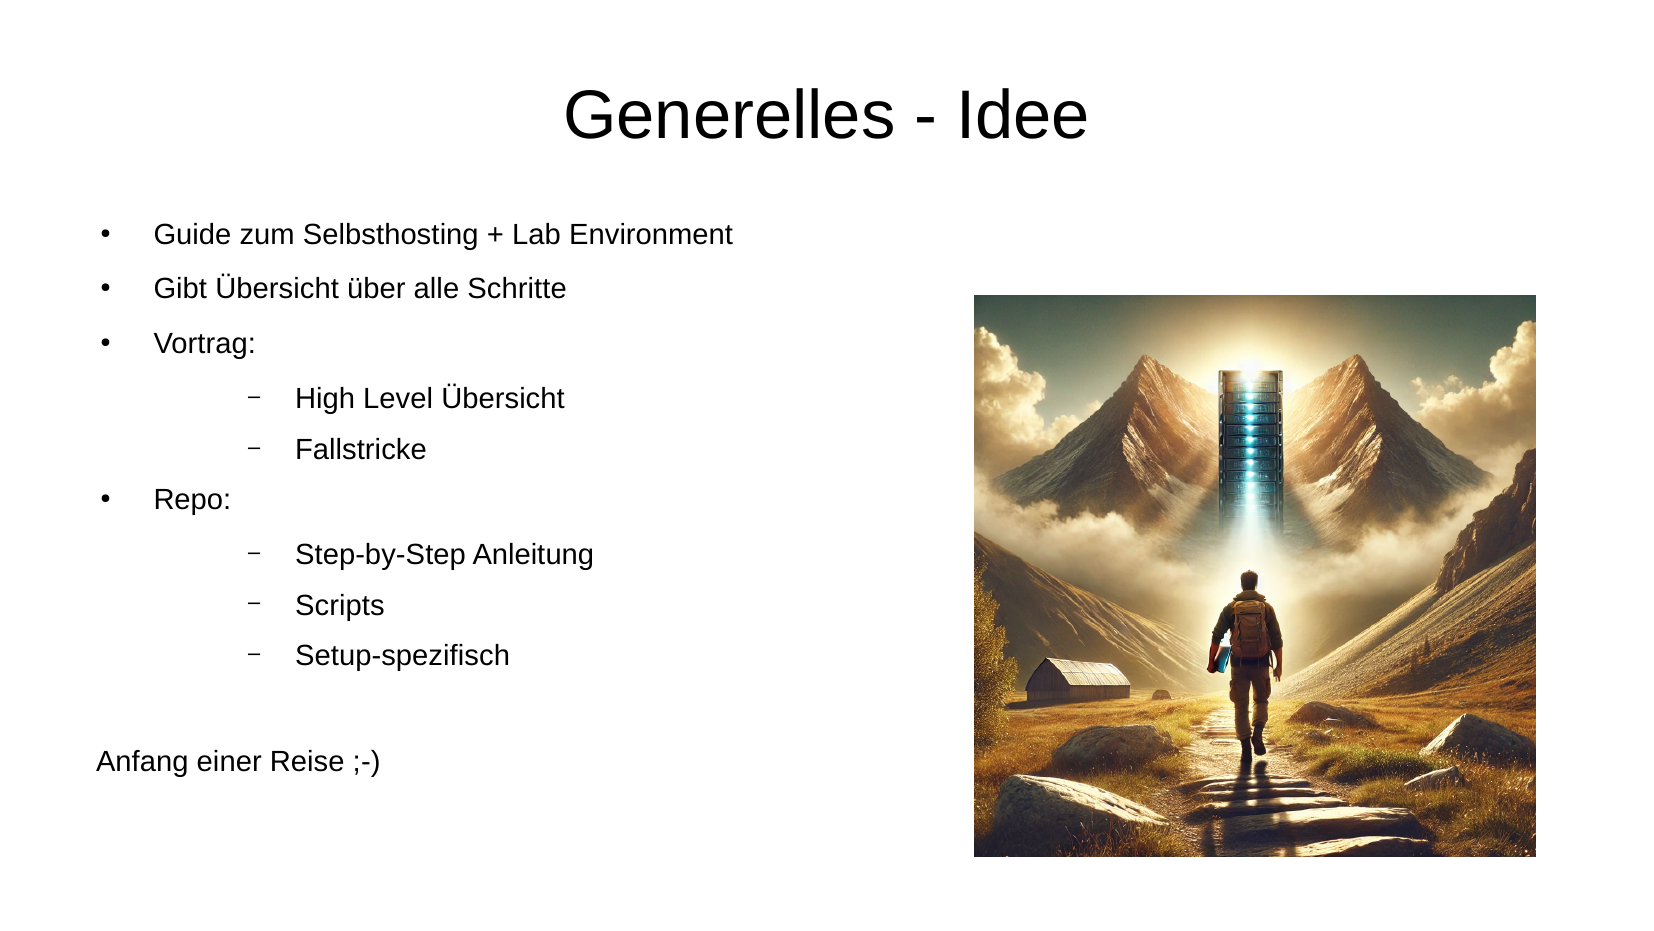

# Generelles - Idee
Guide zum Selbsthosting + Lab Environment
Gibt Übersicht über alle Schritte
Vortrag:
High Level Übersicht
Fallstricke
Repo:
Step-by-Step Anleitung
Scripts
Setup-spezifisch
Anfang einer Reise ;-)